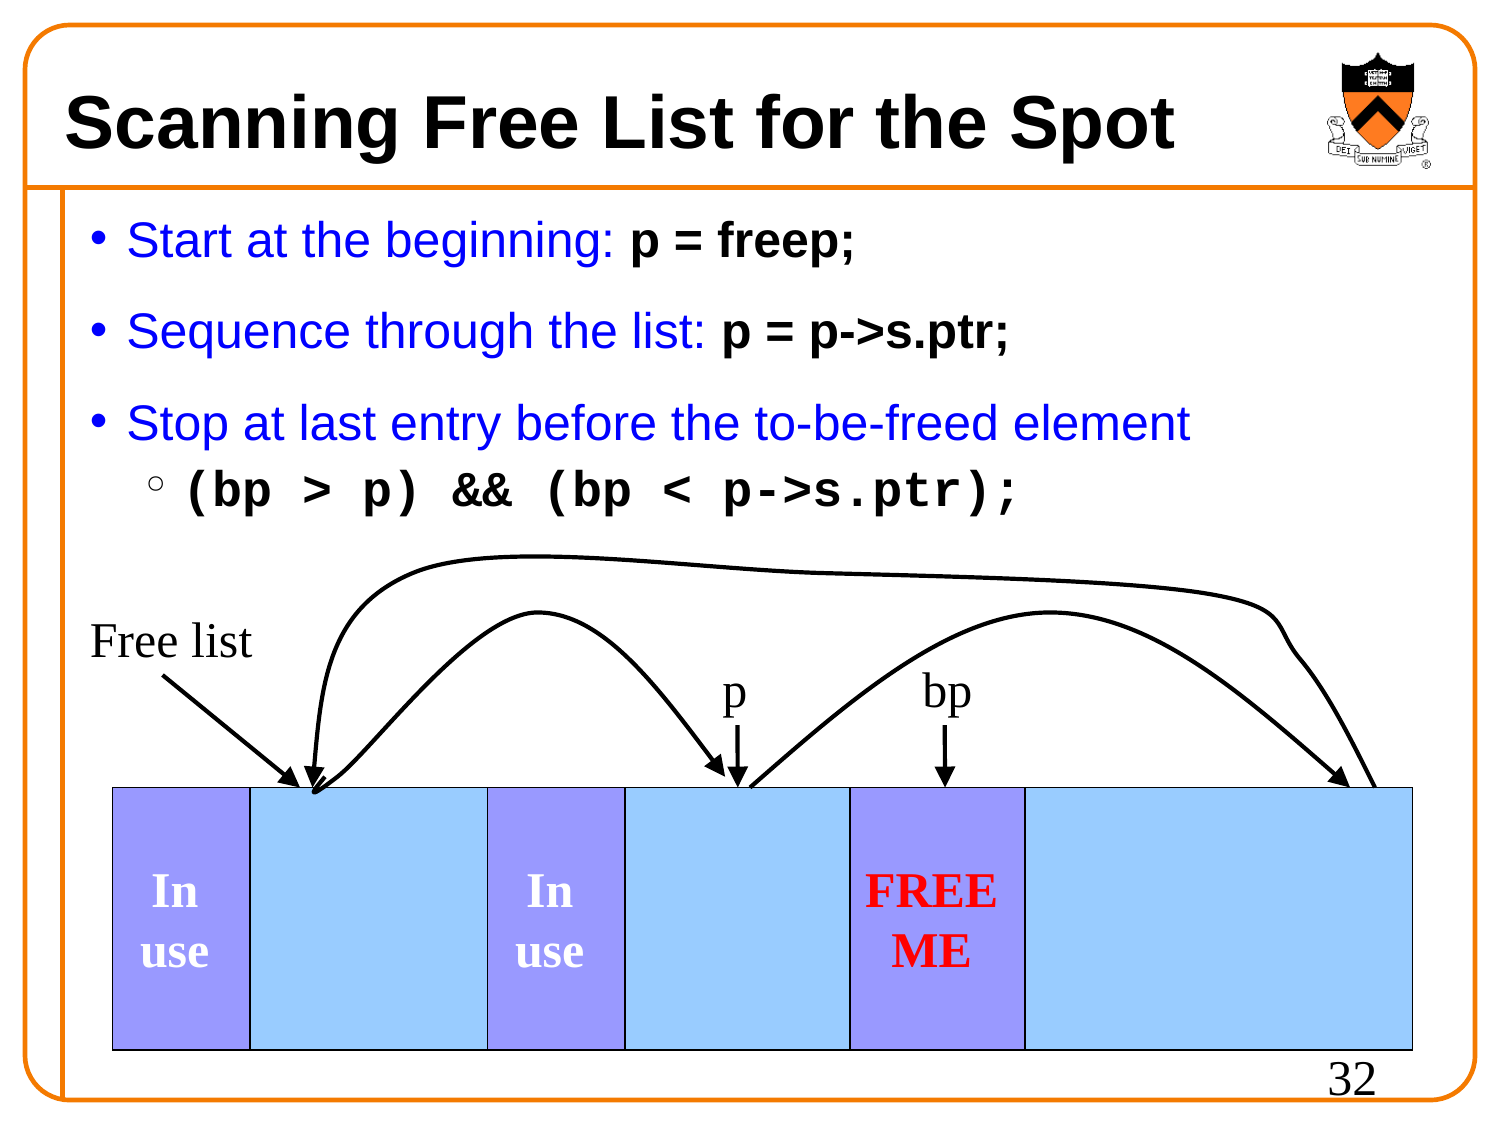

# Scanning Free List for the Spot
Start at the beginning: p = freep;
Sequence through the list: p = p->s.ptr;
Stop at last entry before the to-be-freed element
(bp > p) && (bp < p->s.ptr);
Free list
p
bp
In
use
In
use
FREE
ME
32